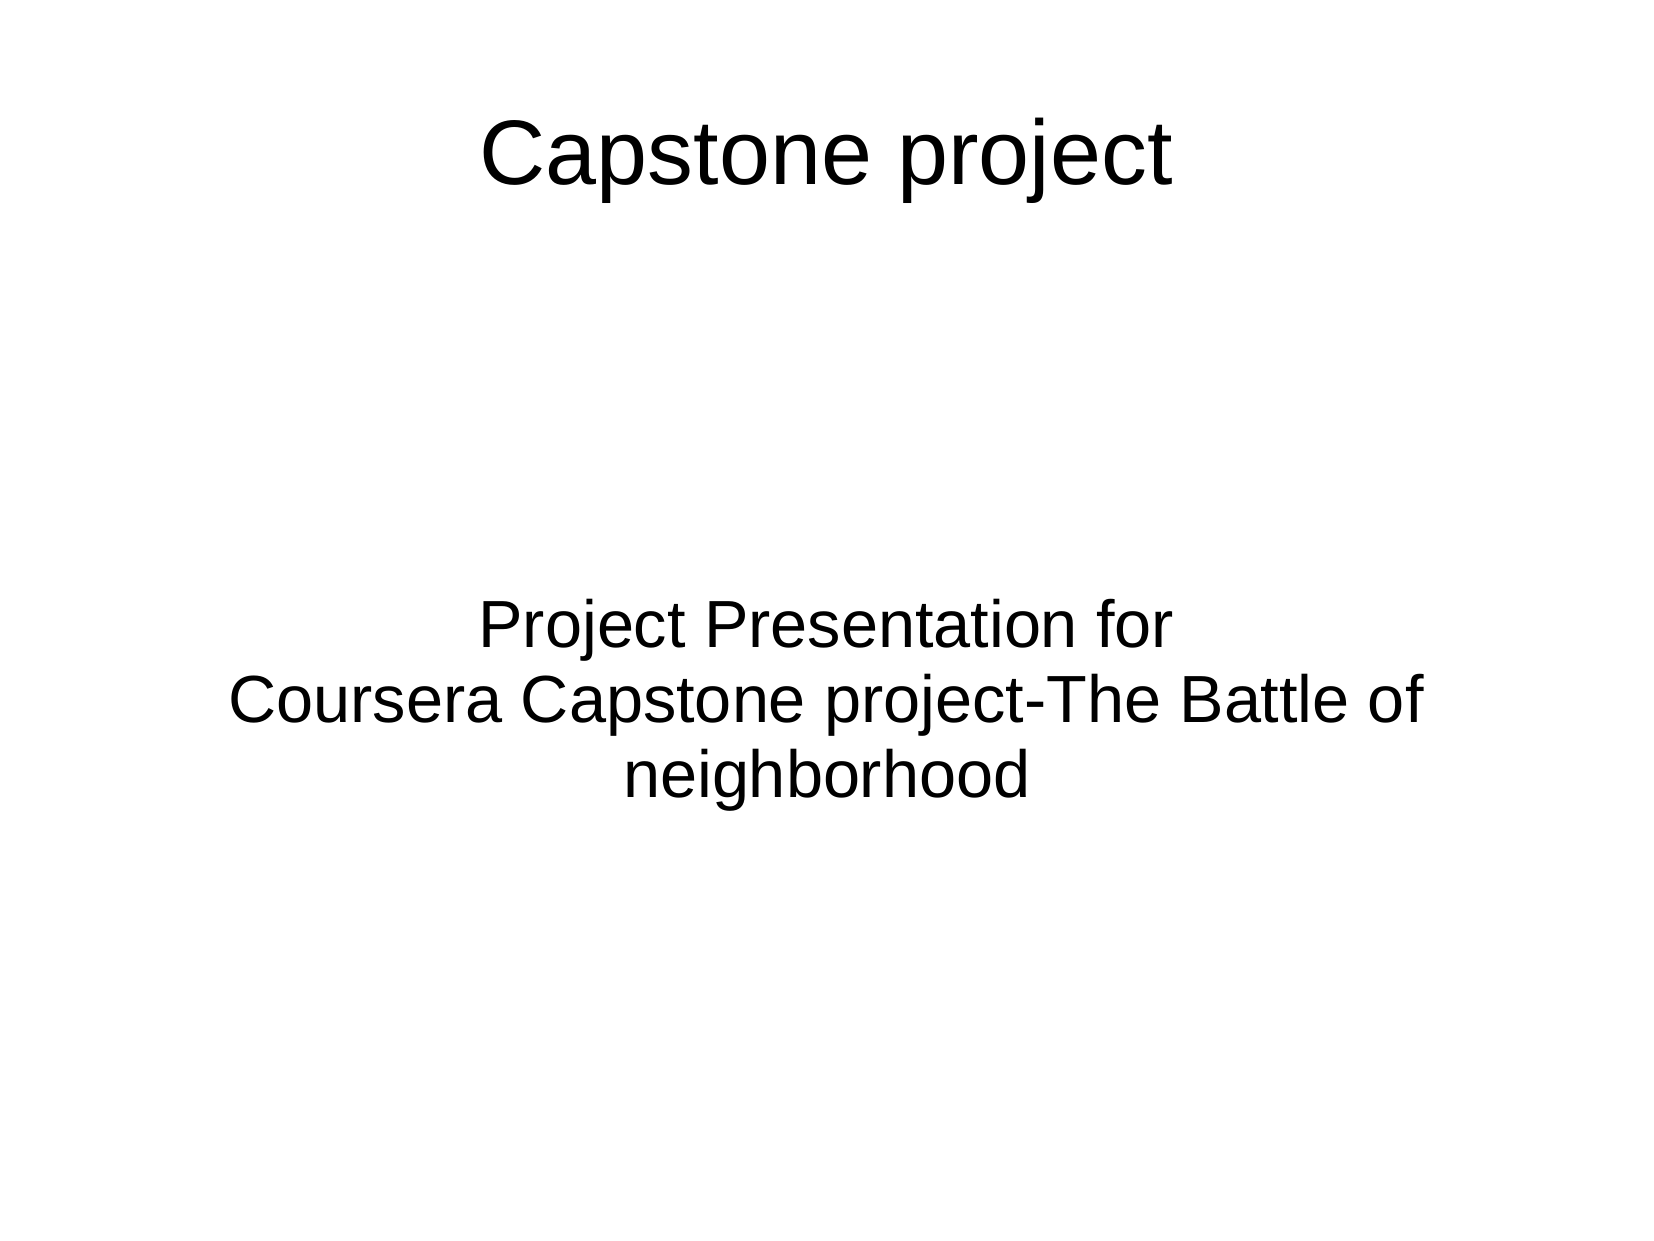

# Capstone project
Project Presentation for
Coursera Capstone project-The Battle of neighborhood